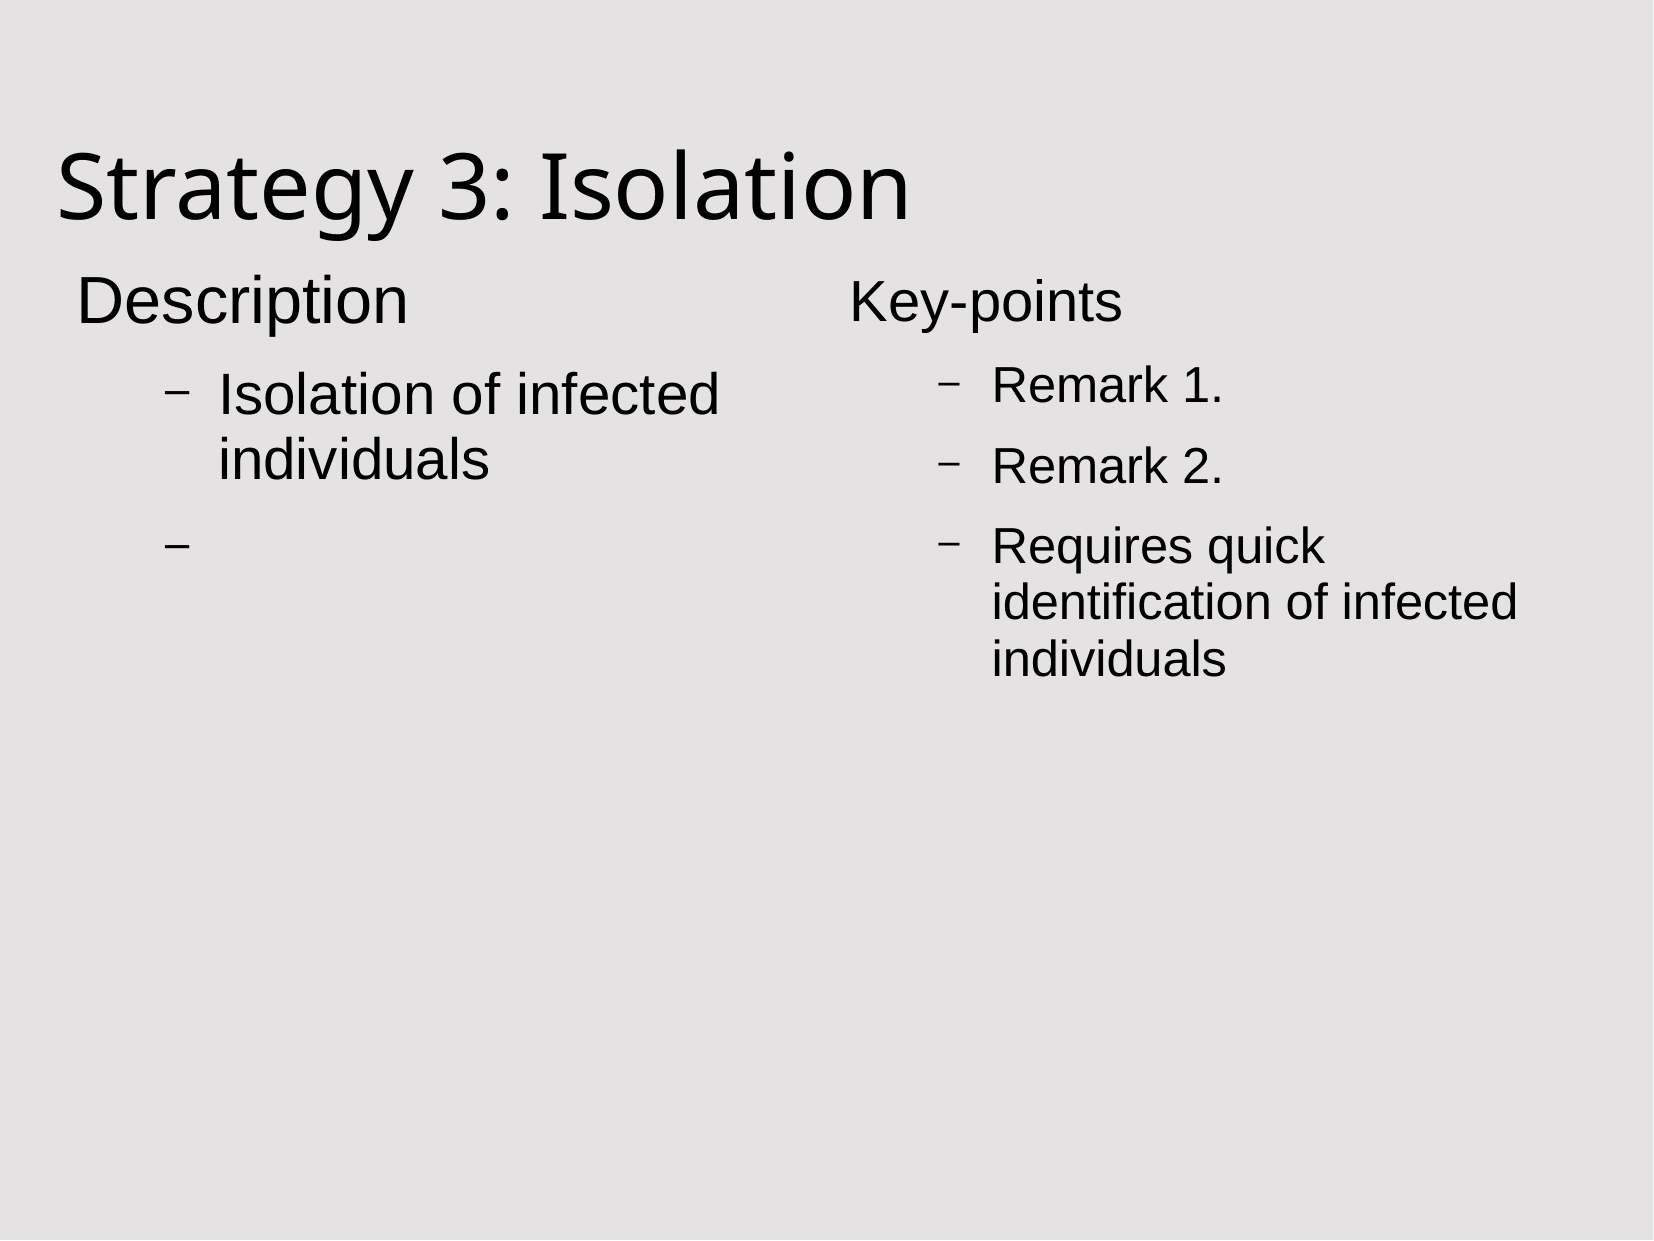

Strategy 3: Isolation
# Description
Isolation of infected individuals
Key-points
Remark 1.
Remark 2.
Requires quick identification of infected individuals